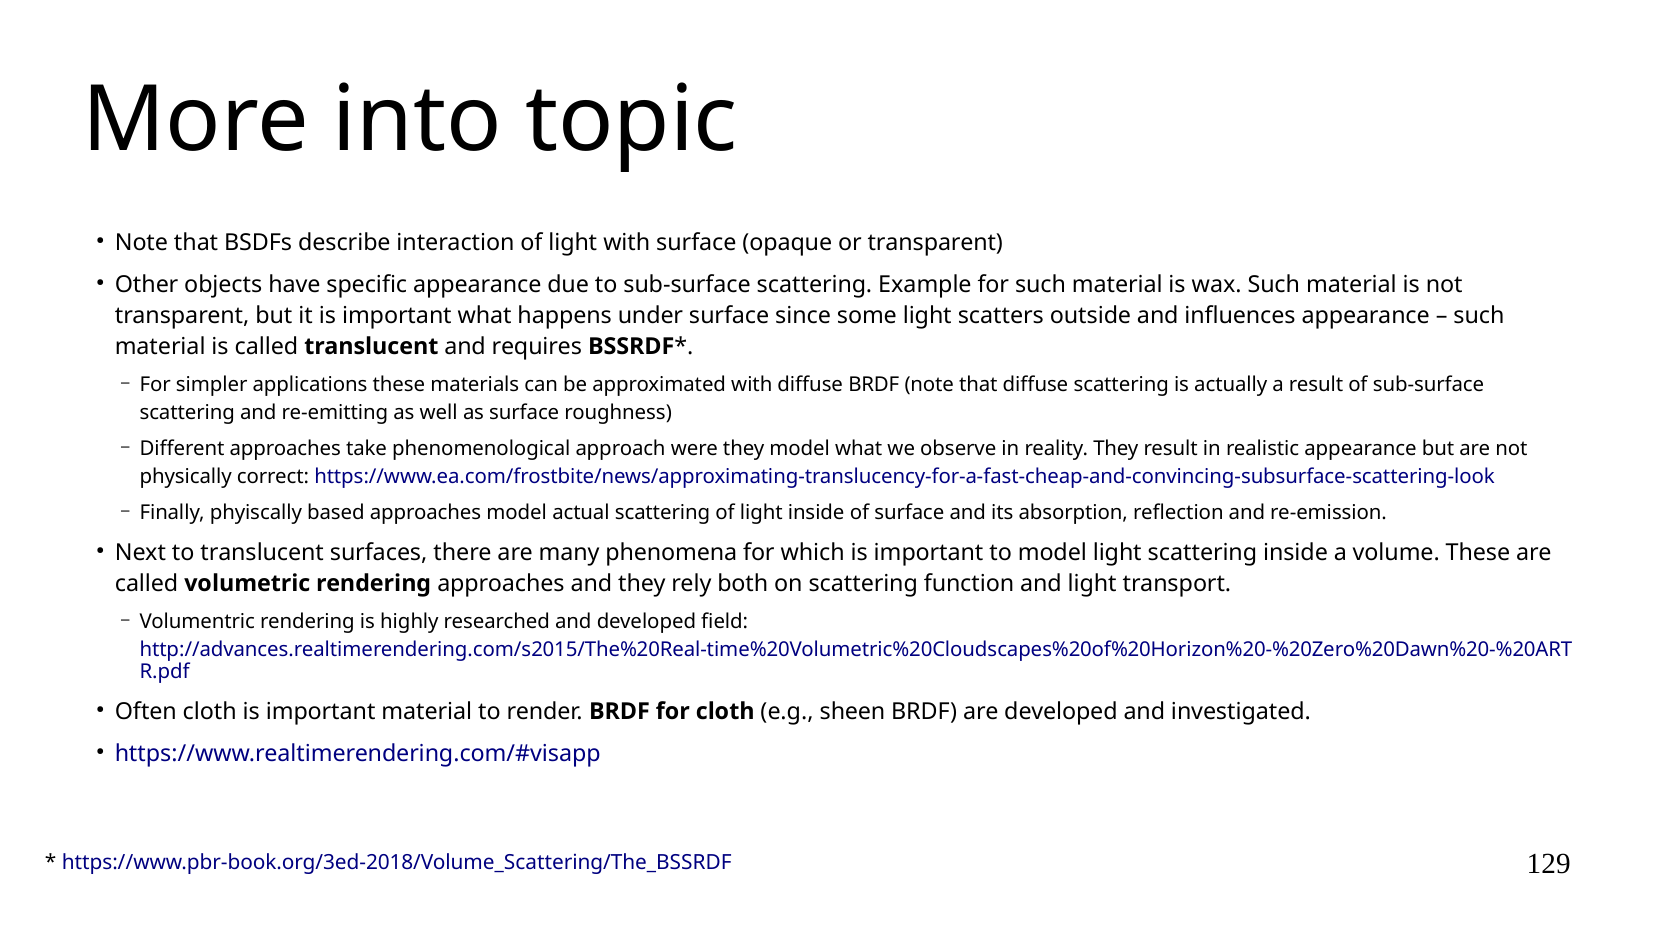

# More into topic
Note that BSDFs describe interaction of light with surface (opaque or transparent)
Other objects have specific appearance due to sub-surface scattering. Example for such material is wax. Such material is not transparent, but it is important what happens under surface since some light scatters outside and influences appearance – such material is called translucent and requires BSSRDF*.
For simpler applications these materials can be approximated with diffuse BRDF (note that diffuse scattering is actually a result of sub-surface scattering and re-emitting as well as surface roughness)
Different approaches take phenomenological approach were they model what we observe in reality. They result in realistic appearance but are not physically correct: https://www.ea.com/frostbite/news/approximating-translucency-for-a-fast-cheap-and-convincing-subsurface-scattering-look
Finally, phyiscally based approaches model actual scattering of light inside of surface and its absorption, reflection and re-emission.
Next to translucent surfaces, there are many phenomena for which is important to model light scattering inside a volume. These are called volumetric rendering approaches and they rely both on scattering function and light transport.
Volumentric rendering is highly researched and developed field: http://advances.realtimerendering.com/s2015/The%20Real-time%20Volumetric%20Cloudscapes%20of%20Horizon%20-%20Zero%20Dawn%20-%20ARTR.pdf
Often cloth is important material to render. BRDF for cloth (e.g., sheen BRDF) are developed and investigated.
https://www.realtimerendering.com/#visapp
* https://www.pbr-book.org/3ed-2018/Volume_Scattering/The_BSSRDF
129